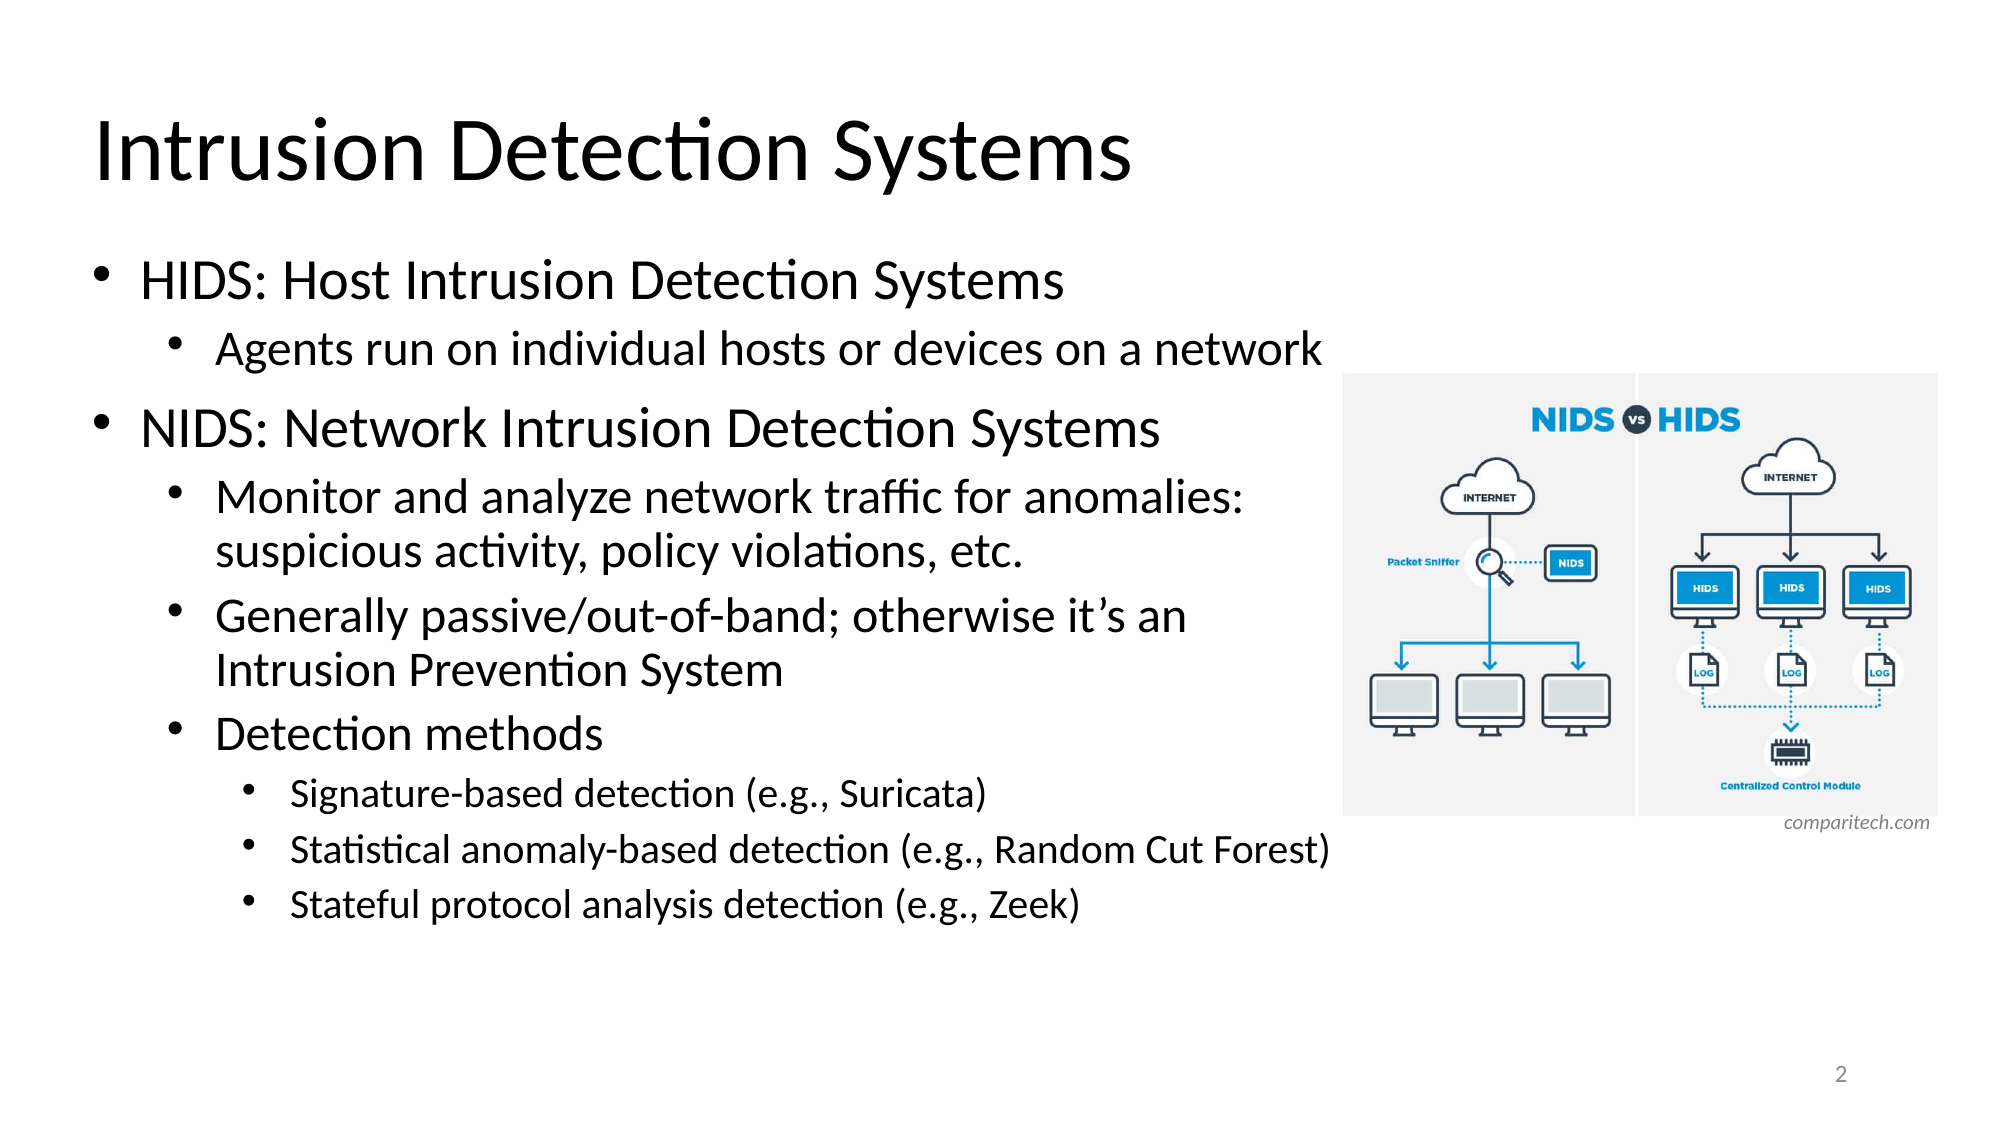

# Intrusion Detection Systems
HIDS: Host Intrusion Detection Systems
Agents run on individual hosts or devices on a network
NIDS: Network Intrusion Detection Systems
Monitor and analyze network traffic for anomalies: suspicious activity, policy violations, etc.
Generally passive/out-of-band; otherwise it’s an Intrusion Prevention System
Detection methods
Signature-based detection (e.g., Suricata)
Statistical anomaly-based detection (e.g., Random Cut Forest)
Stateful protocol analysis detection (e.g., Zeek)
comparitech.com
2